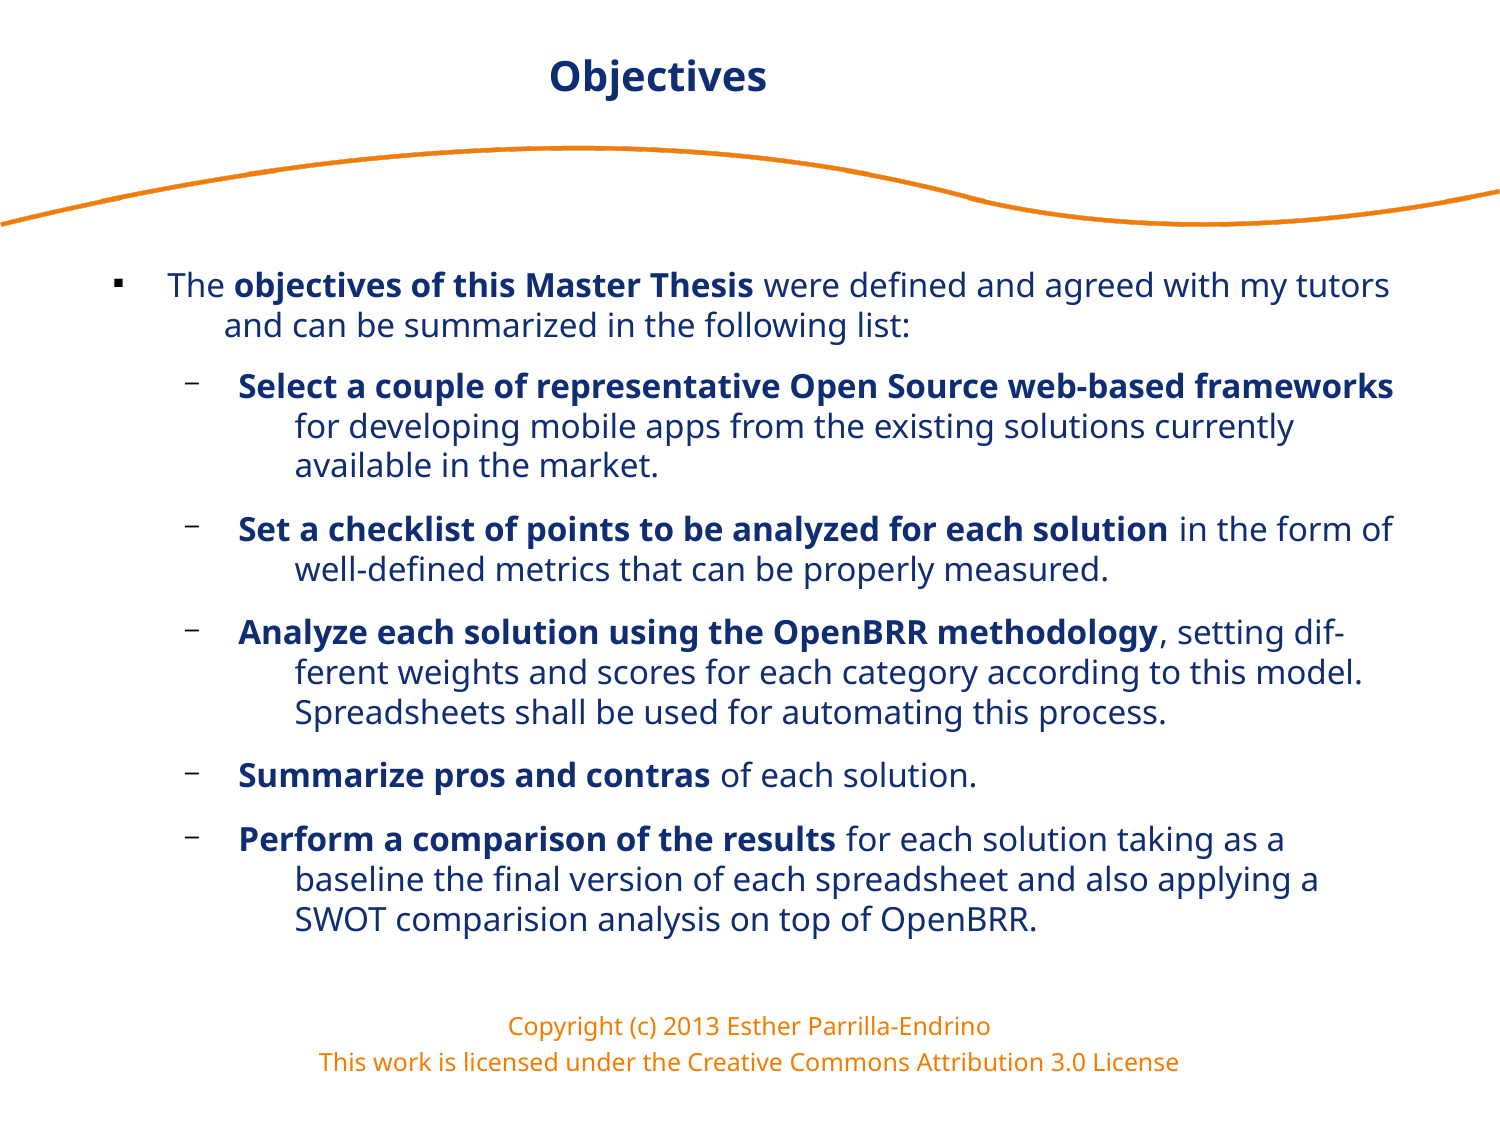

# Objectives
The objectives of this Master Thesis were defined and agreed with my tutors and can be summarized in the following list:
Select a couple of representative Open Source web-based frameworks for developing mobile apps from the existing solutions currently available in the market.
Set a checklist of points to be analyzed for each solution in the form of well-defined metrics that can be properly measured.
Analyze each solution using the OpenBRR methodology, setting dif-ferent weights and scores for each category according to this model. Spreadsheets shall be used for automating this process.
Summarize pros and contras of each solution.
Perform a comparison of the results for each solution taking as a baseline the final version of each spreadsheet and also applying a SWOT comparision analysis on top of OpenBRR.
Copyright (c) 2013 Esther Parrilla-Endrino
This work is licensed under the Creative Commons Attribution 3.0 License